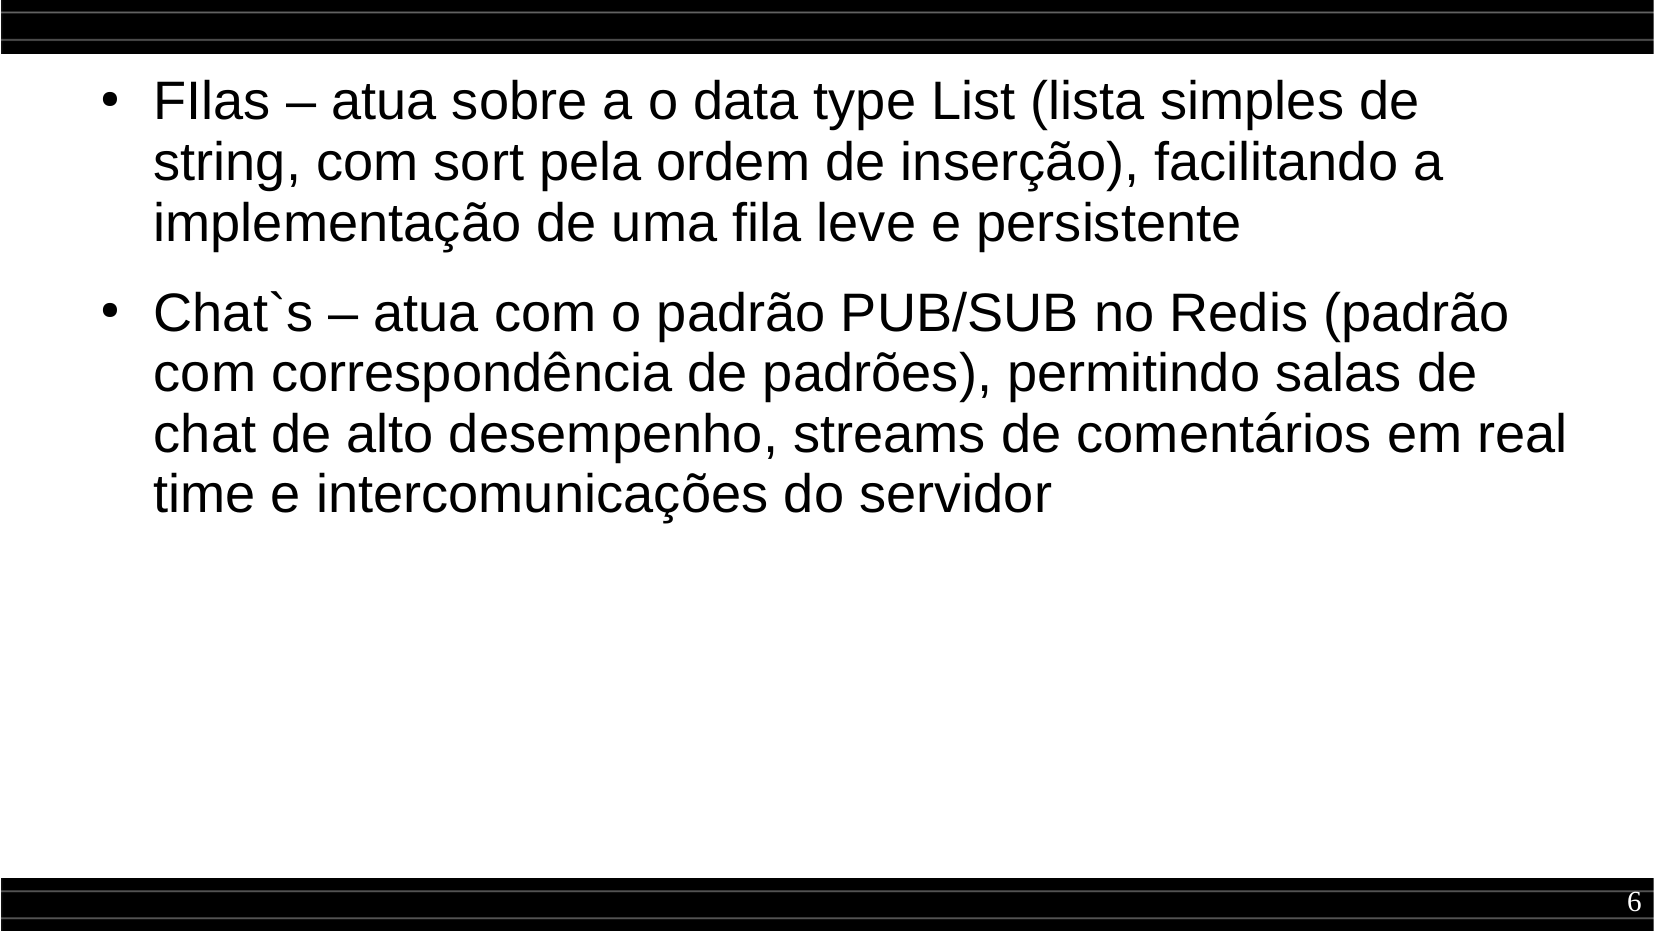

# FIlas – atua sobre a o data type List (lista simples de string, com sort pela ordem de inserção), facilitando a implementação de uma fila leve e persistente
Chat`s – atua com o padrão PUB/SUB no Redis (padrão com correspondência de padrões), permitindo salas de chat de alto desempenho, streams de comentários em real time e intercomunicações do servidor